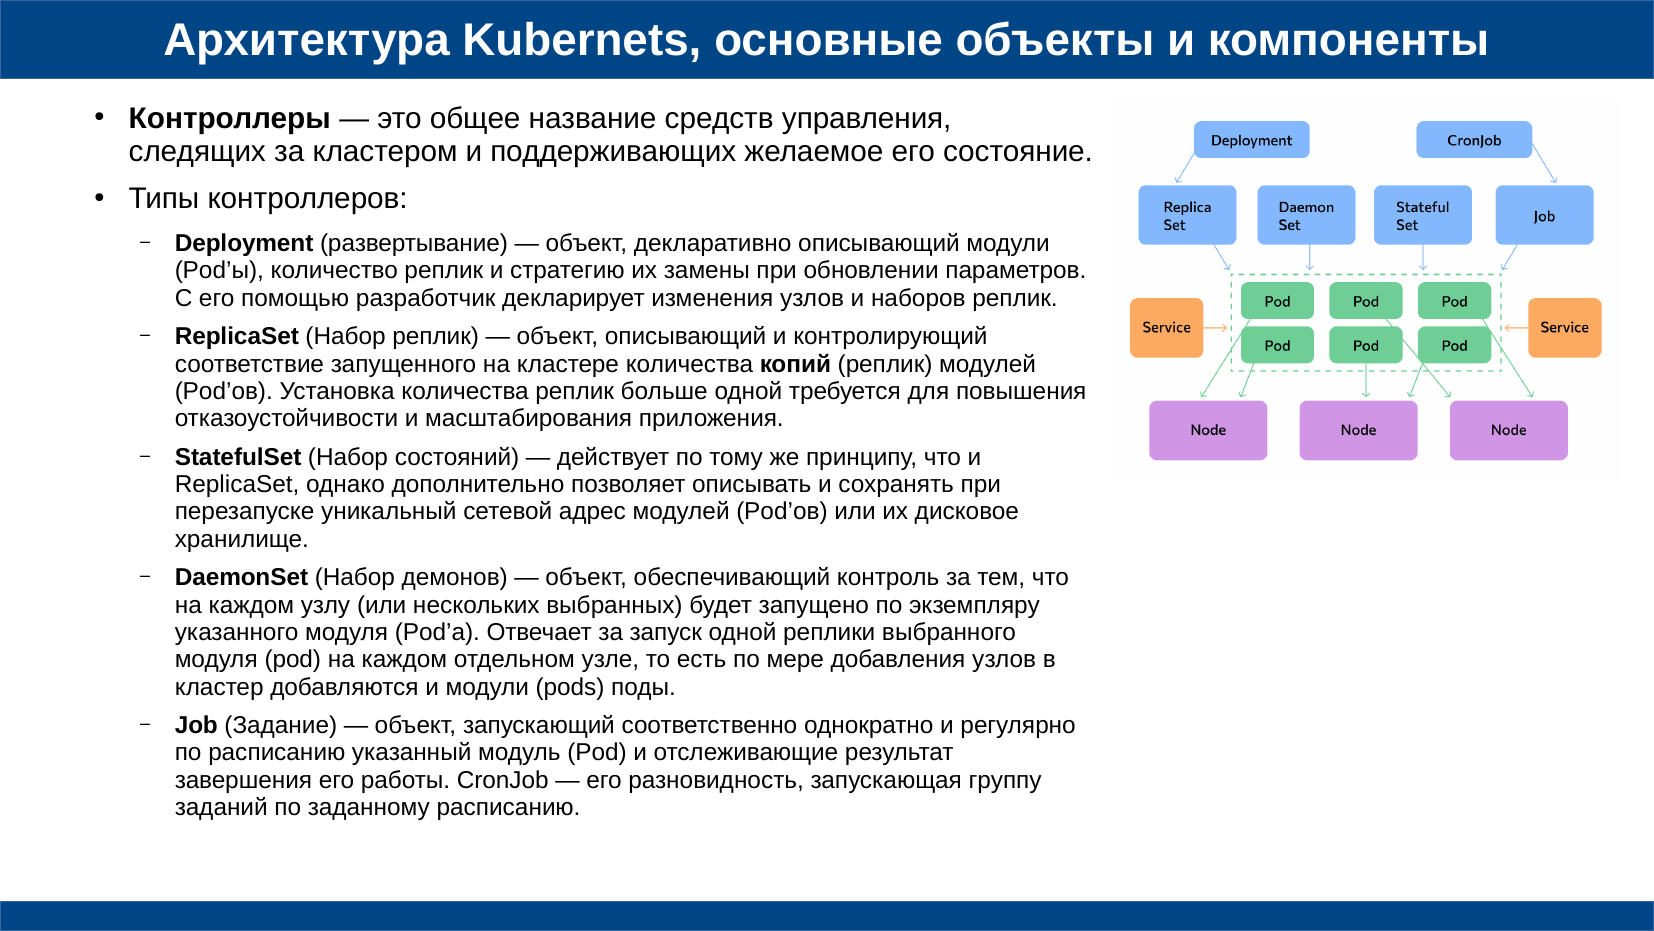

# Архитектура Kubernets, основные объекты и компоненты
Контроллеры — это общее название средств управления, следящих за кластером и поддерживающих желаемое его состояние.
Типы контроллеров:
Deployment (развертывание) — объект, декларативно описывающий модули (Pod’ы), количество реплик и стратегию их замены при обновлении параметров. С его помощью разработчик декларирует изменения узлов и наборов реплик.
ReplicaSet (Набор реплик) — объект, описывающий и контролирующий соответствие запущенного на кластере количества копий (реплик) модулей (Pod’ов). Установка количества реплик больше одной требуется для повышения отказоустойчивости и масштабирования приложения.
StatefulSet (Набор состояний) — действует по тому же принципу, что и ReplicaSet, однако дополнительно позволяет описывать и сохранять при перезапуске уникальный сетевой адрес модулей (Pod’ов) или их дисковое хранилище.
DaemonSet (Набор демонов) — объект, обеспечивающий контроль за тем, что на каждом узлу (или нескольких выбранных) будет запущено по экземпляру указанного модуля (Pod’а). Отвечает за запуск одной реплики выбранного модуля (pod) на каждом отдельном узле, то есть по мере добавления узлов в кластер добавляются и модули (pods) поды.
Job (Задание) — объект, запускающий соответственно однократно и регулярно по расписанию указанный модуль (Pod) и отслеживающие результат завершения его работы. CronJob — его разновидность, запускающая группу заданий по заданному расписанию.